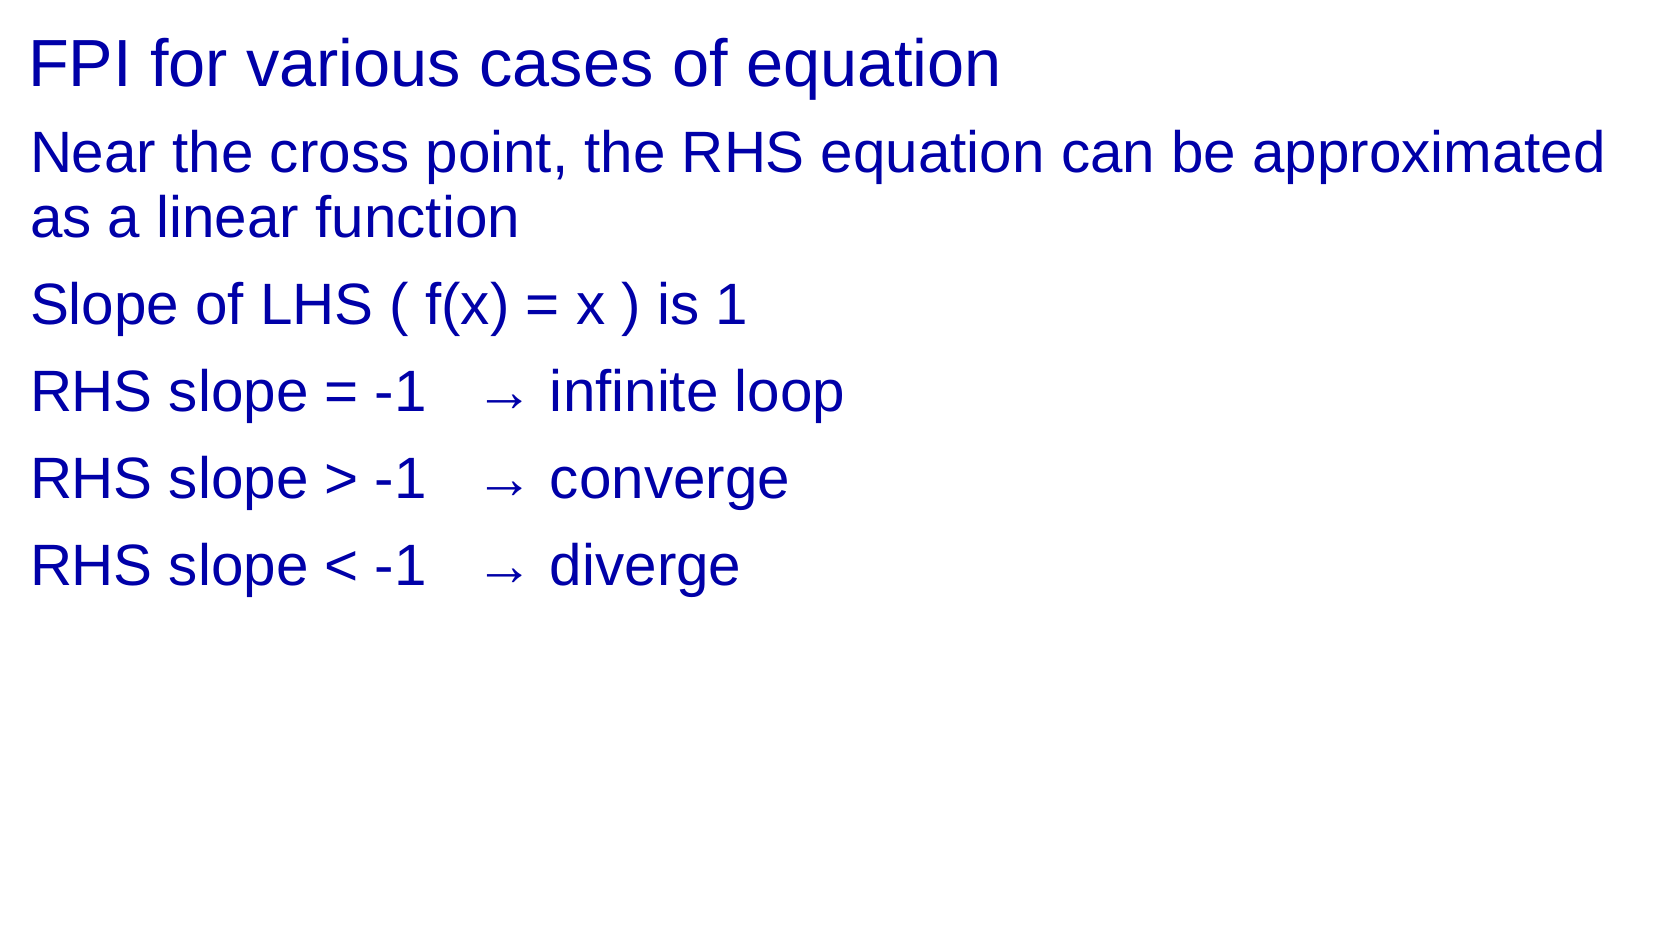

# FPI for various cases of equation
Near the cross point, the RHS equation can be approximated as a linear function
Slope of LHS ( f(x) = x ) is 1
RHS slope = -1 → infinite loop
RHS slope > -1 → converge
RHS slope < -1 → diverge